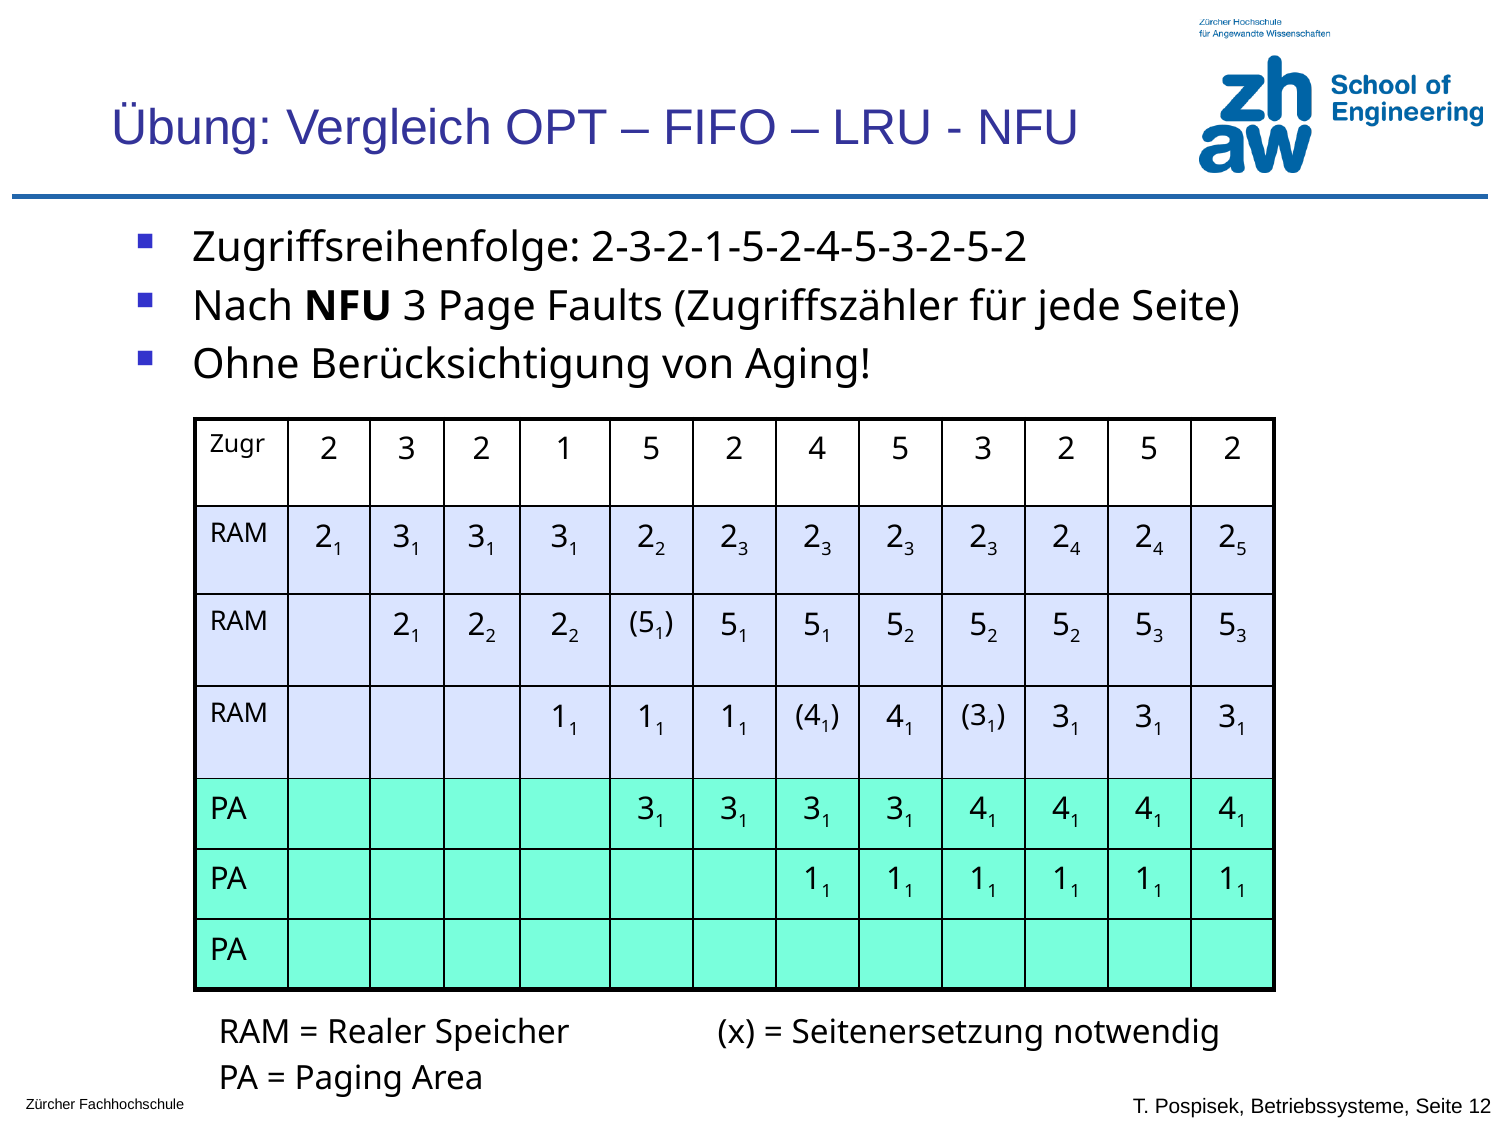

# Übung: Vergleich OPT – FIFO – LRU - NFU
Zugriffsreihenfolge: 2-3-2-1-5-2-4-5-3-2-5-2
Nach NFU 3 Page Faults (Zugriffszähler für jede Seite)
Ohne Berücksichtigung von Aging!
| Zugr | 2 | 3 | 2 | 1 | 5 | 2 | 4 | 5 | 3 | 2 | 5 | 2 |
| --- | --- | --- | --- | --- | --- | --- | --- | --- | --- | --- | --- | --- |
| RAM | 21 | 31 | 31 | 31 | 22 | 23 | 23 | 23 | 23 | 24 | 24 | 25 |
| RAM | | 21 | 22 | 22 | (51) | 51 | 51 | 52 | 52 | 52 | 53 | 53 |
| RAM | | | | 11 | 11 | 11 | (41) | 41 | (31) | 31 | 31 | 31 |
| PA | | | | | 31 | 31 | 31 | 31 | 41 | 41 | 41 | 41 |
| PA | | | | | | | 11 | 11 | 11 | 11 | 11 | 11 |
| PA | | | | | | | | | | | | |
RAM = Realer Speicher		(x) = Seitenersetzung notwendig
PA = Paging Area